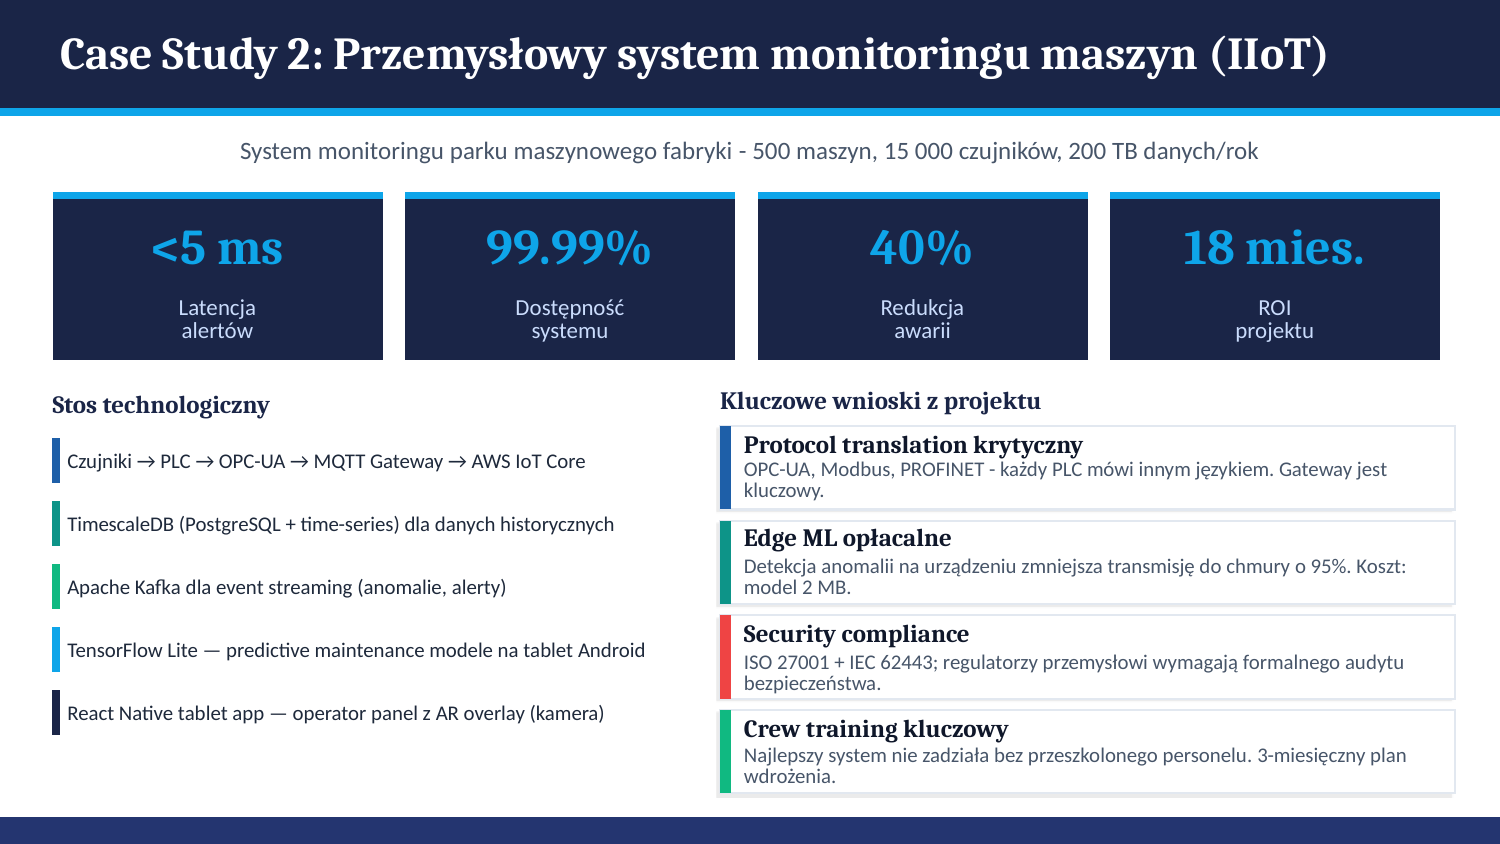

Case Study 2: Przemysłowy system monitoringu maszyn (IIoT)
System monitoringu parku maszynowego fabryki - 500 maszyn, 15 000 czujników, 200 TB danych/rok
<5 ms
99.99%
40%
18 mies.
Latencja
alertów
Dostępność
systemu
Redukcja
awarii
ROI
projektu
Stos technologiczny
Kluczowe wnioski z projektu
Protocol translation krytyczny
OPC-UA, Modbus, PROFINET - każdy PLC mówi innym językiem. Gateway jest kluczowy.
Edge ML opłacalne
Detekcja anomalii na urządzeniu zmniejsza transmisję do chmury o 95%. Koszt: model 2 MB.
Security compliance
ISO 27001 + IEC 62443; regulatorzy przemysłowi wymagają formalnego audytu bezpieczeństwa.
Crew training kluczowy
Najlepszy system nie zadziała bez przeszkolonego personelu. 3-miesięczny plan wdrożenia.
Czujniki → PLC → OPC-UA → MQTT Gateway → AWS IoT Core
TimescaleDB (PostgreSQL + time-series) dla danych historycznych
Apache Kafka dla event streaming (anomalie, alerty)
TensorFlow Lite — predictive maintenance modele na tablet Android
React Native tablet app — operator panel z AR overlay (kamera)